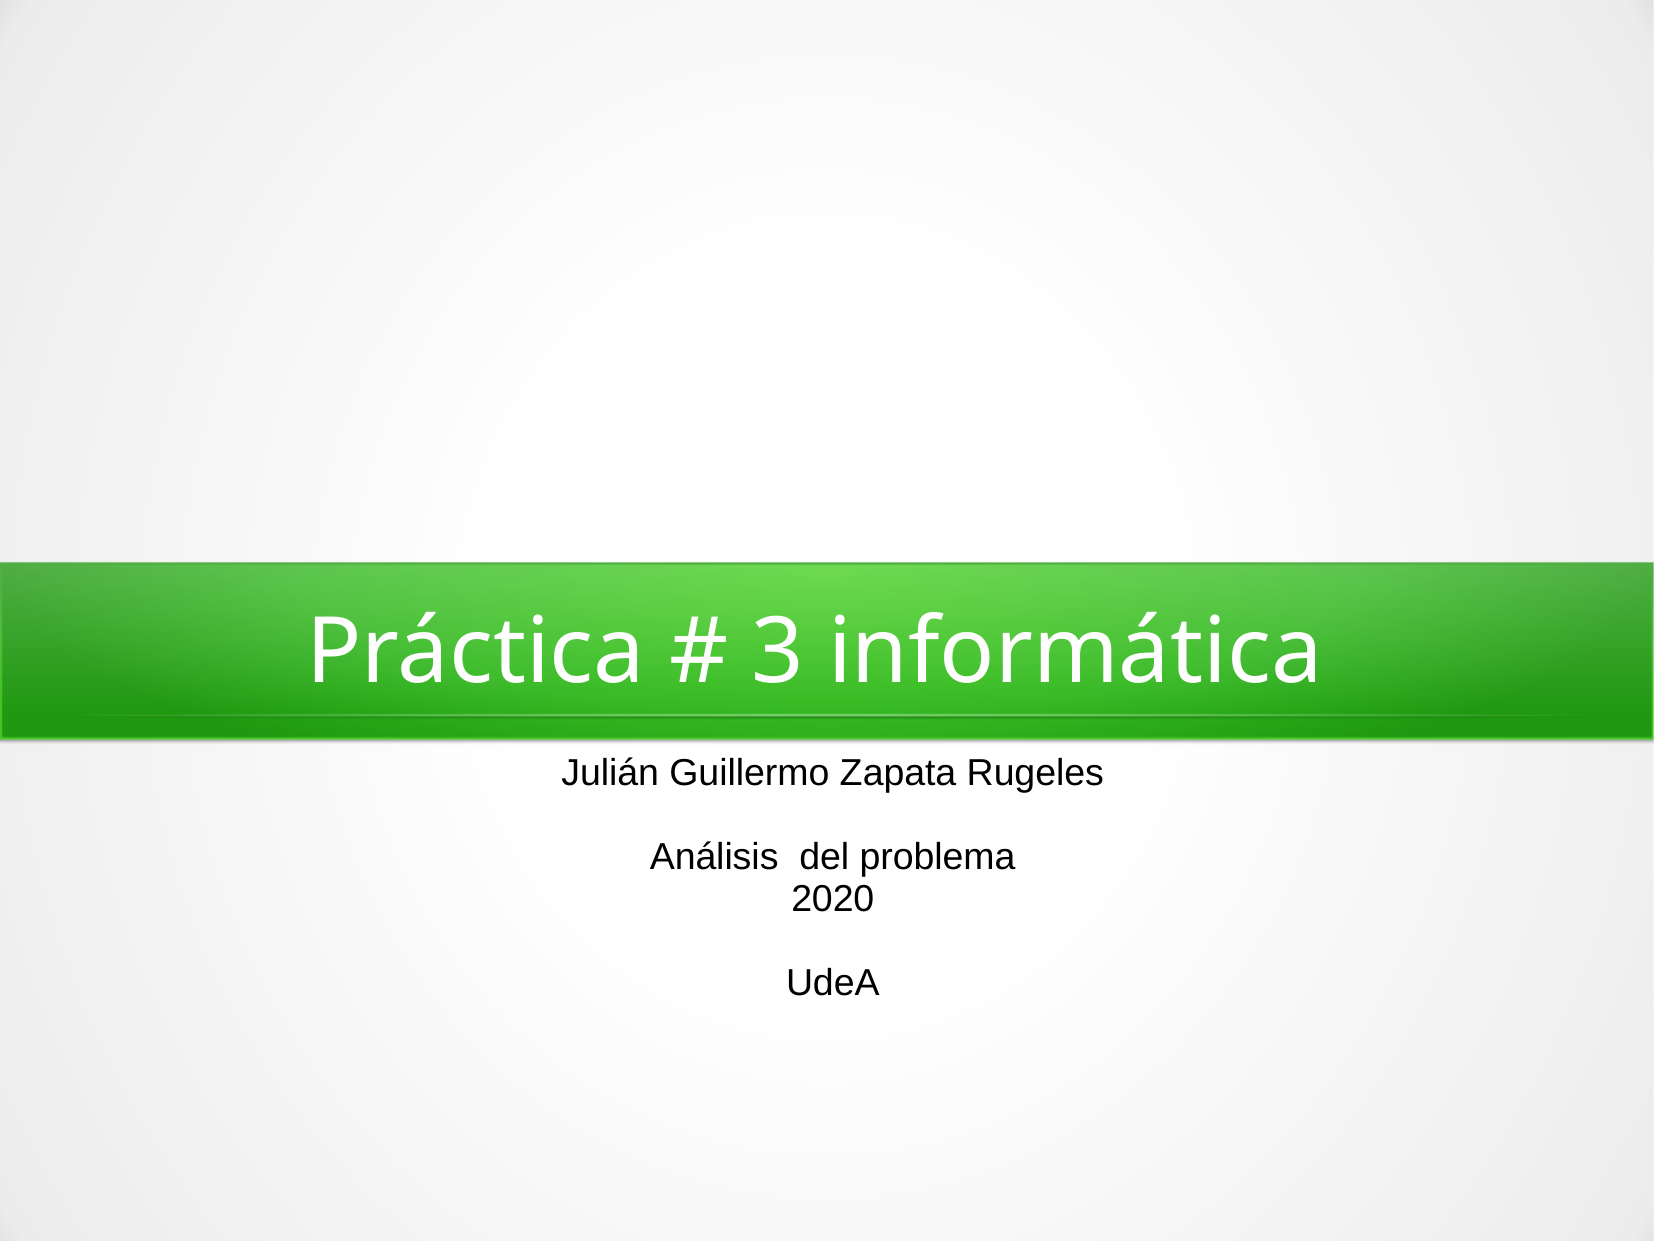

# Práctica # 3 informática
Julián Guillermo Zapata Rugeles
Análisis del problema
2020
UdeA